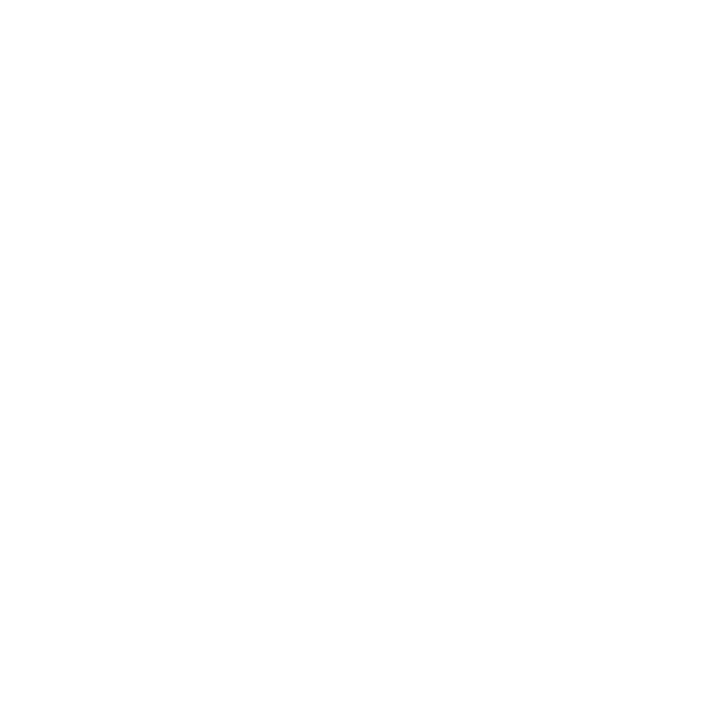

# Geostrategi Indonesia berkembang dan sangat erat dengan hakikat terbentuknya negara dari berbagai macam suku, etnis, ras, golongan, agama, dan bahkan territorial
Proses pembentukan bangsa Indonesia adalah proses monopluralis. Maksudnya, manusia terdiri dari berbagai unsur tetapi merupakan satu kesatuan utuh.
Tujuan geostrategi adalah mengembangkan potensi secara nasional serta membantu menunjang tugas pemerintah Indonesia. Mulai dari ketertiban, meningkatkan kesejahteraan, kemakmuran, pertahanan, keamanan, keadilan sosial, dan keadilan hukum.